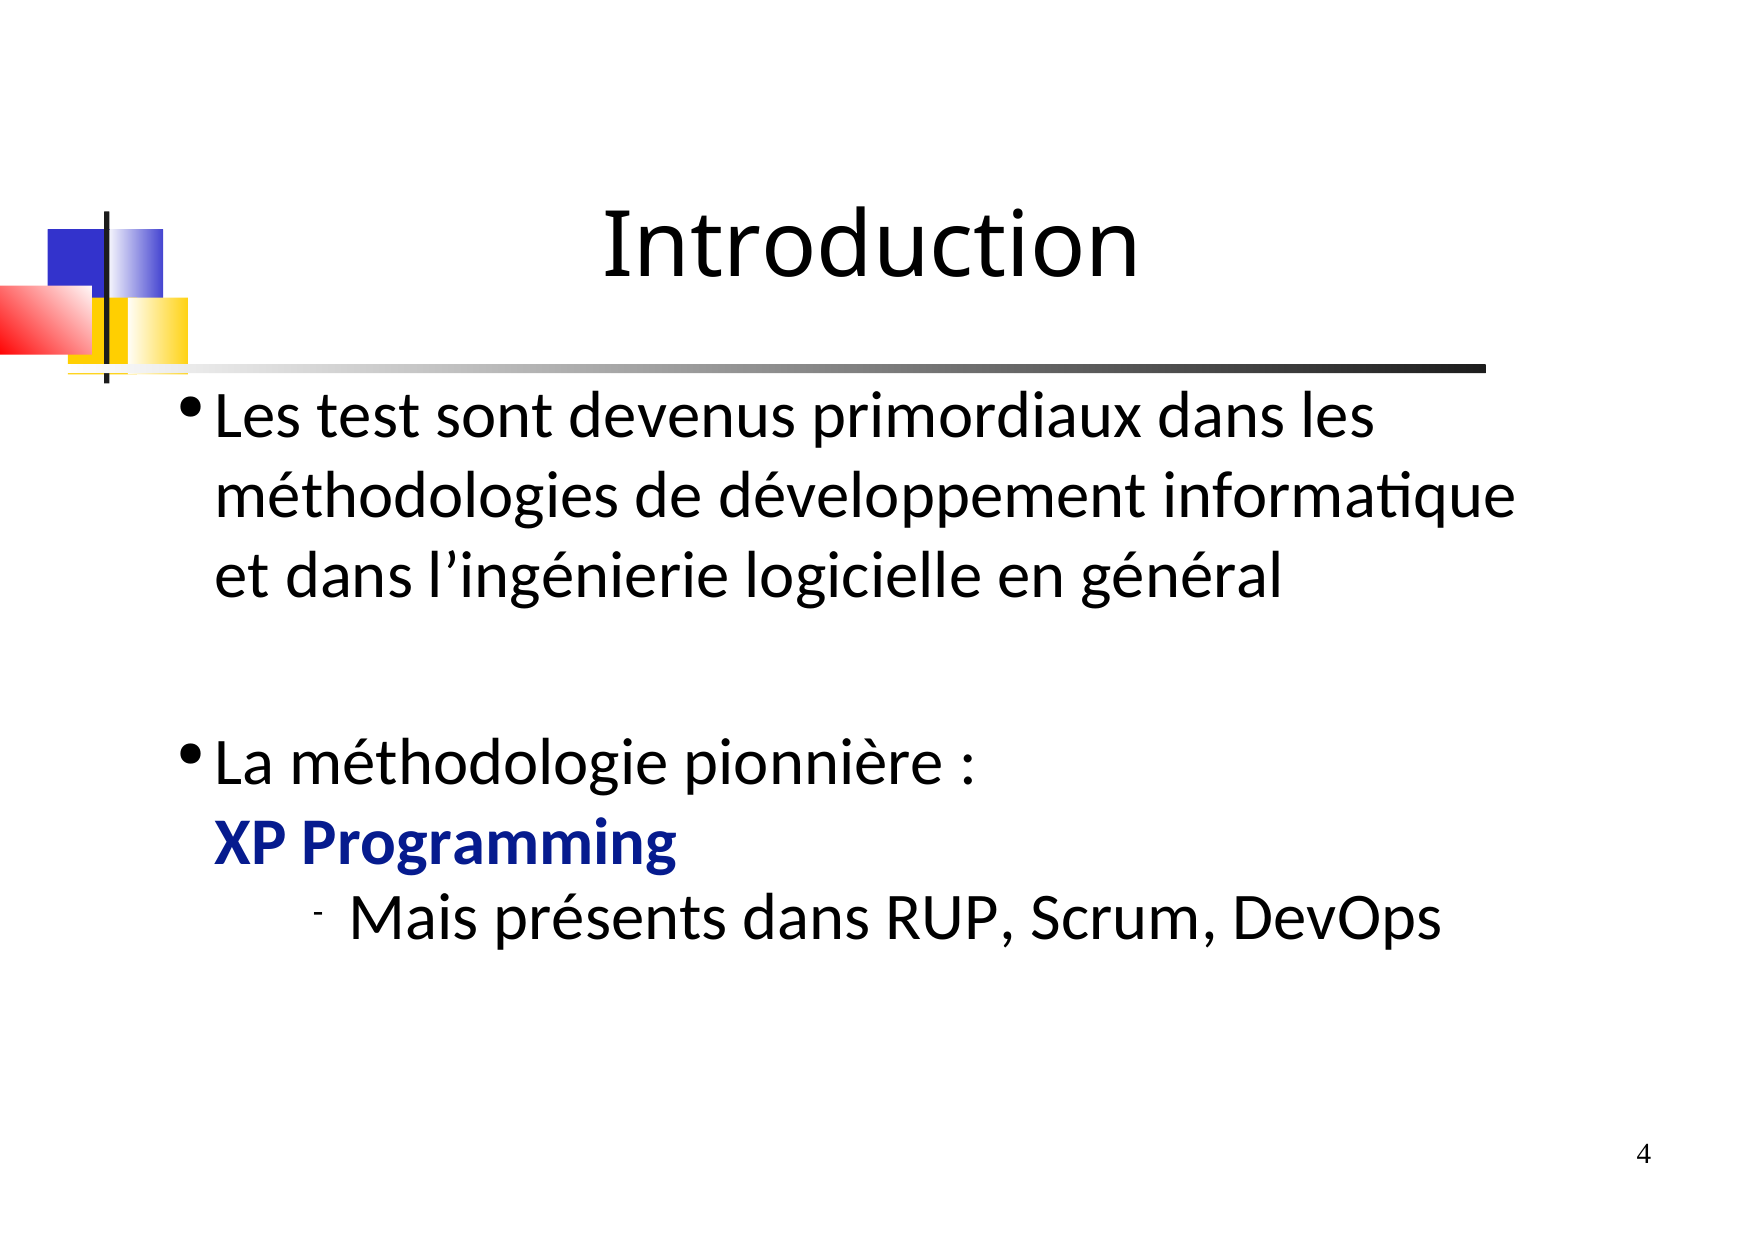

# Introduction
Les test sont devenus primordiaux dans les méthodologies de développement informatique et dans l’ingénierie logicielle en général
La méthodologie pionnière :
XP Programming
Mais présents dans RUP, Scrum, DevOps